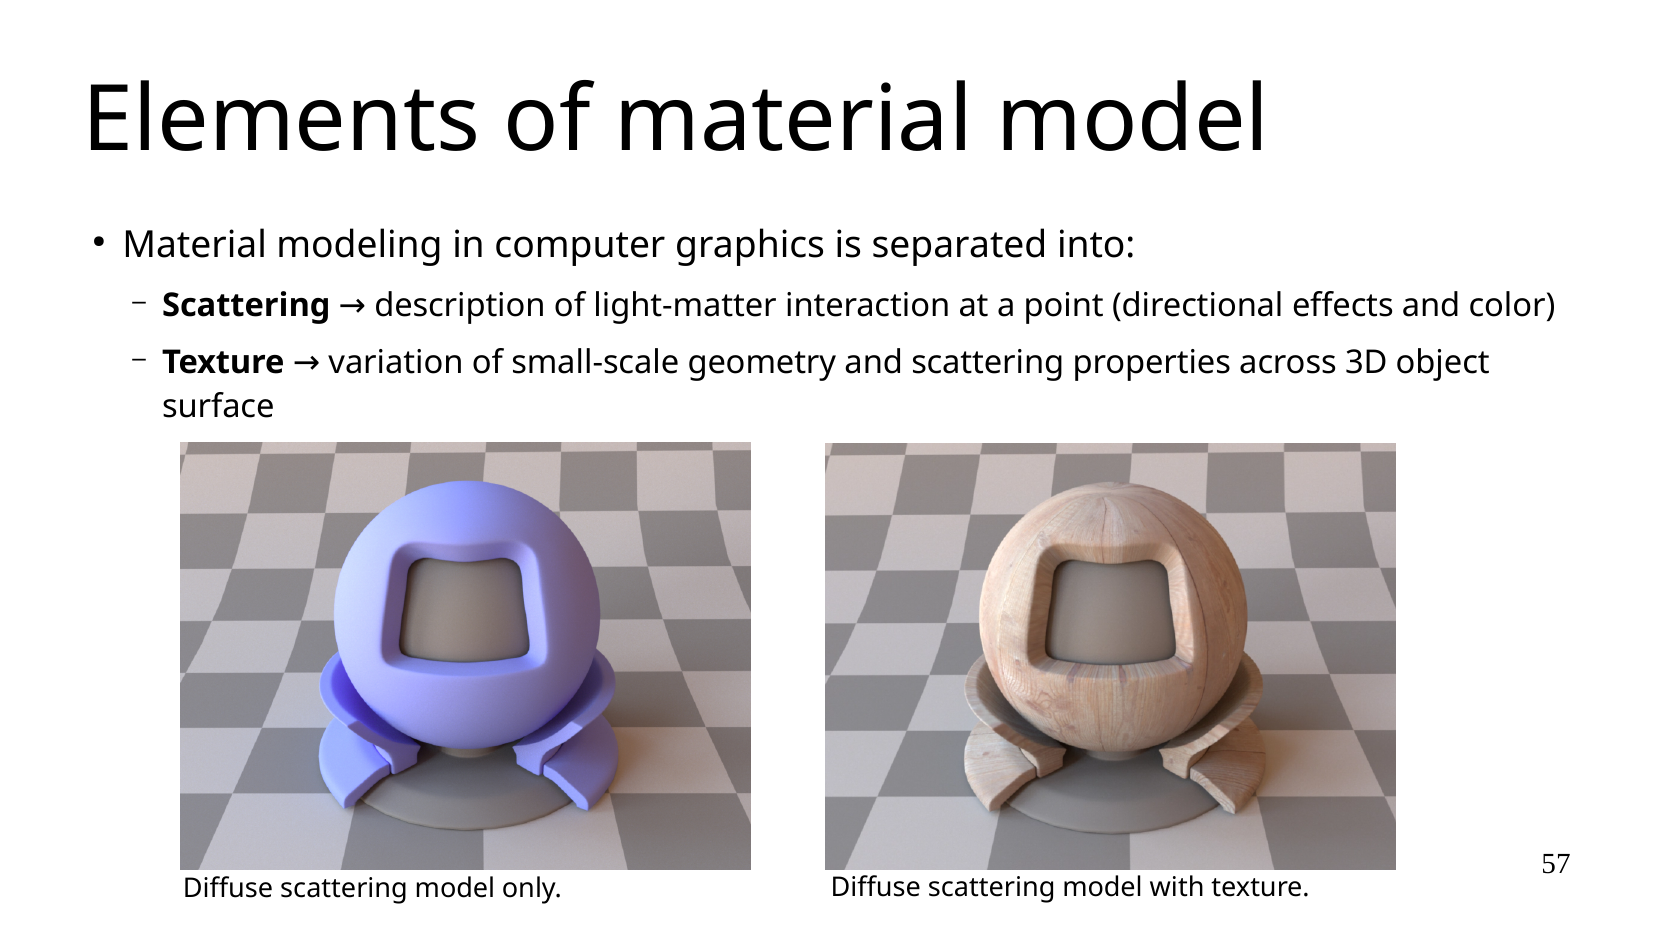

# Elements of material model
Material modeling in computer graphics is separated into:
Scattering → description of light-matter interaction at a point (directional effects and color)
Texture → variation of small-scale geometry and scattering properties across 3D object surface
57
Diffuse scattering model with texture.
Diffuse scattering model only.